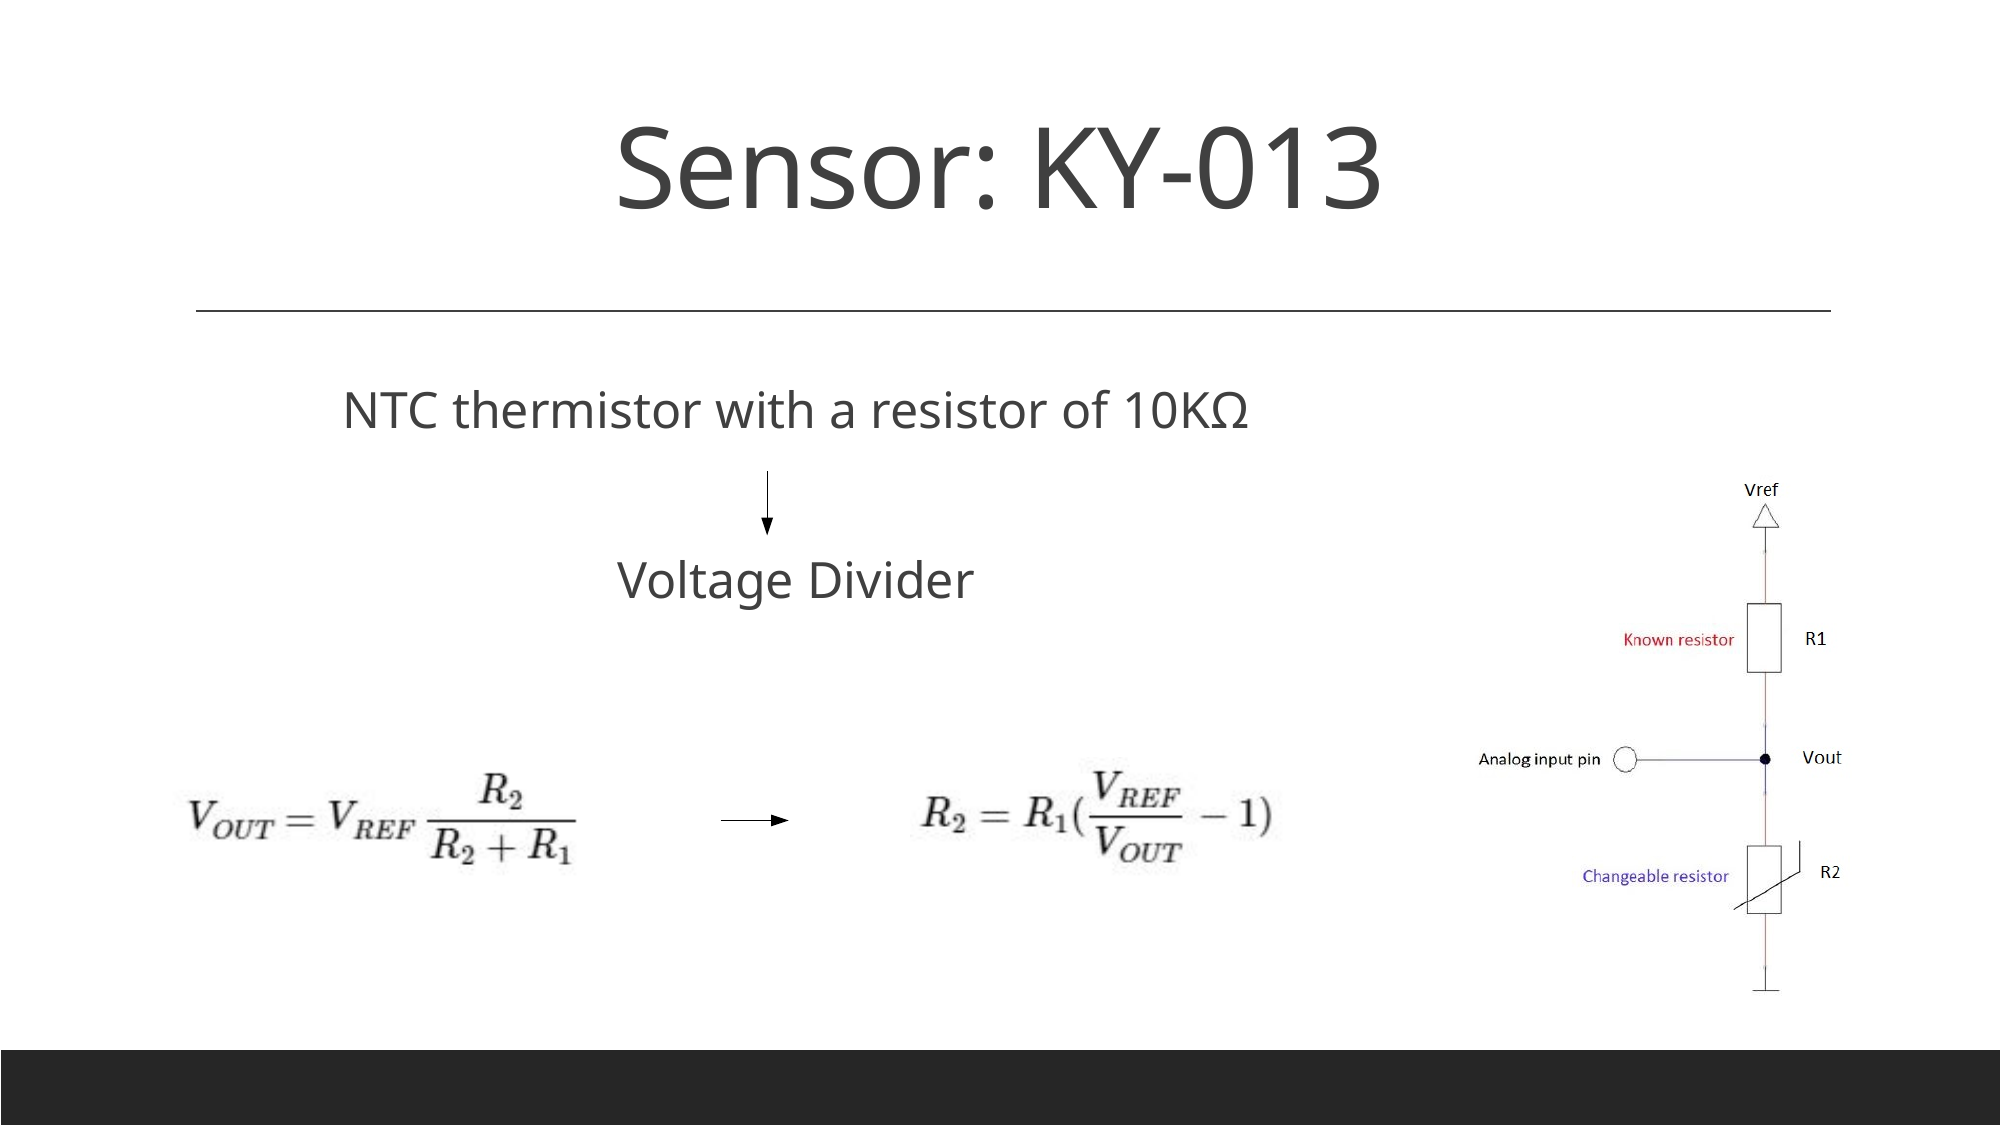

# Sensor: KY-013
NTC thermistor with a resistor of 10KΩ
Voltage Divider